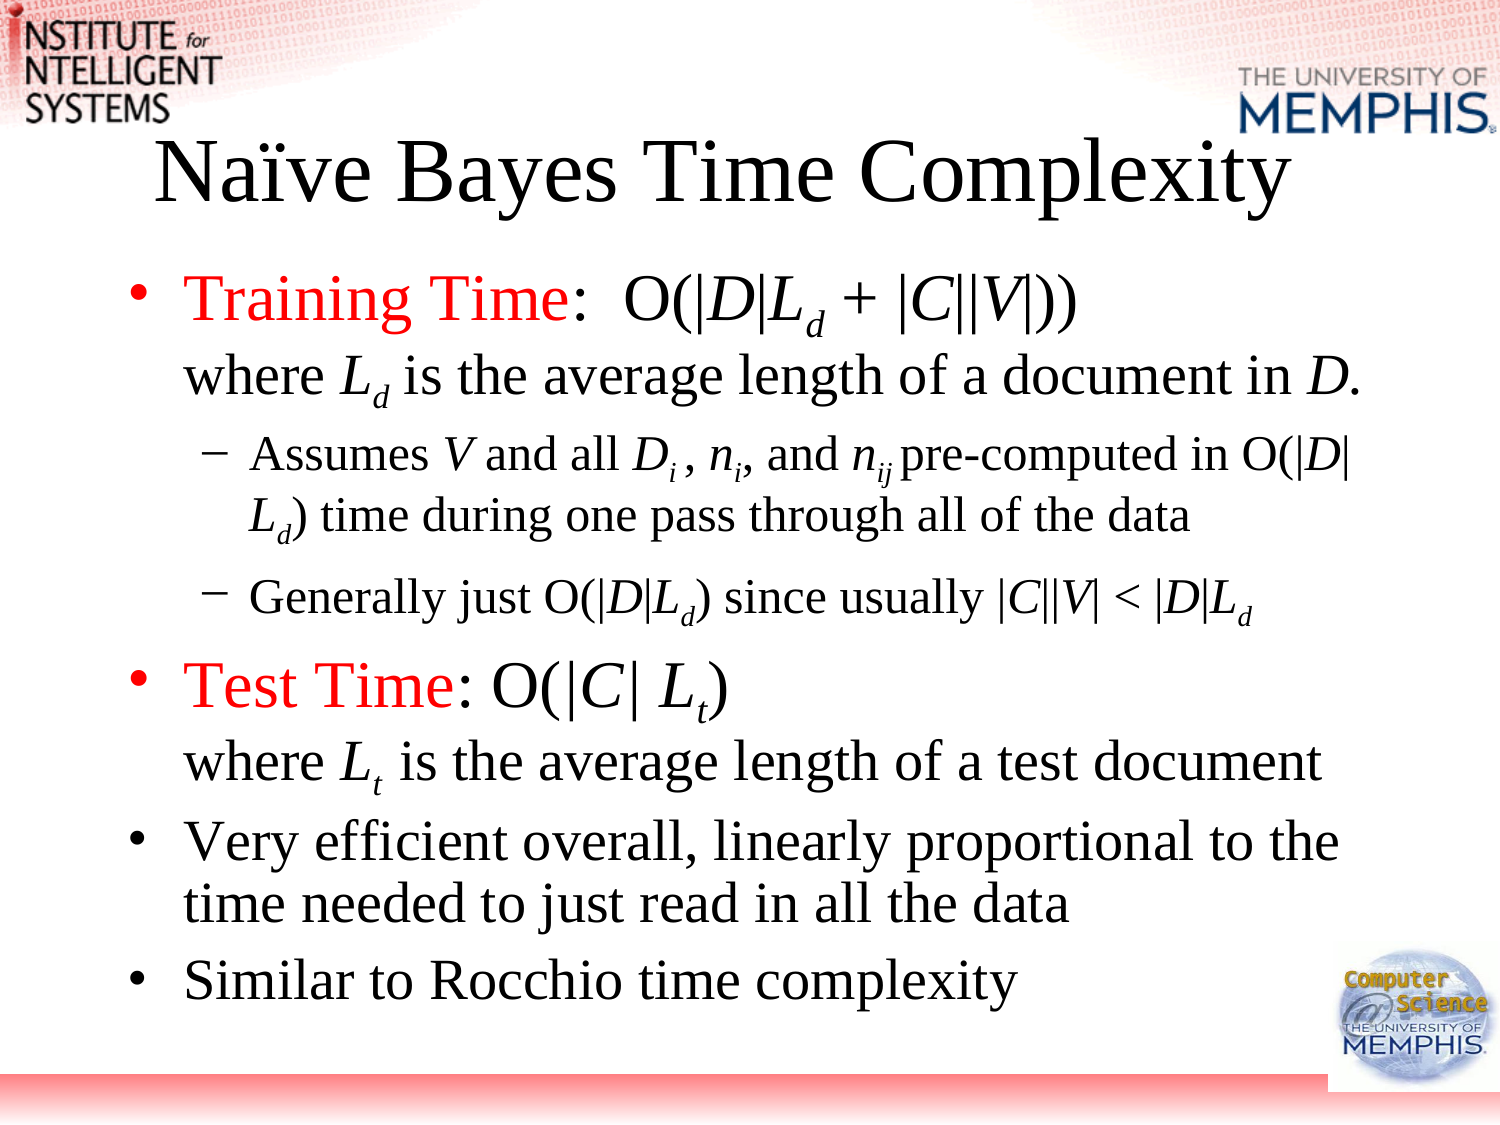

# Naïve Bayes Time Complexity
Training Time: O(|D|Ld + |C||V|)) where Ld is the average length of a document in D.
Assumes V and all Di , ni, and nij pre-computed in O(|D|Ld) time during one pass through all of the data
Generally just O(|D|Ld) since usually |C||V| < |D|Ld
Test Time: O(|C| Lt) where Lt is the average length of a test document
Very efficient overall, linearly proportional to the time needed to just read in all the data
Similar to Rocchio time complexity